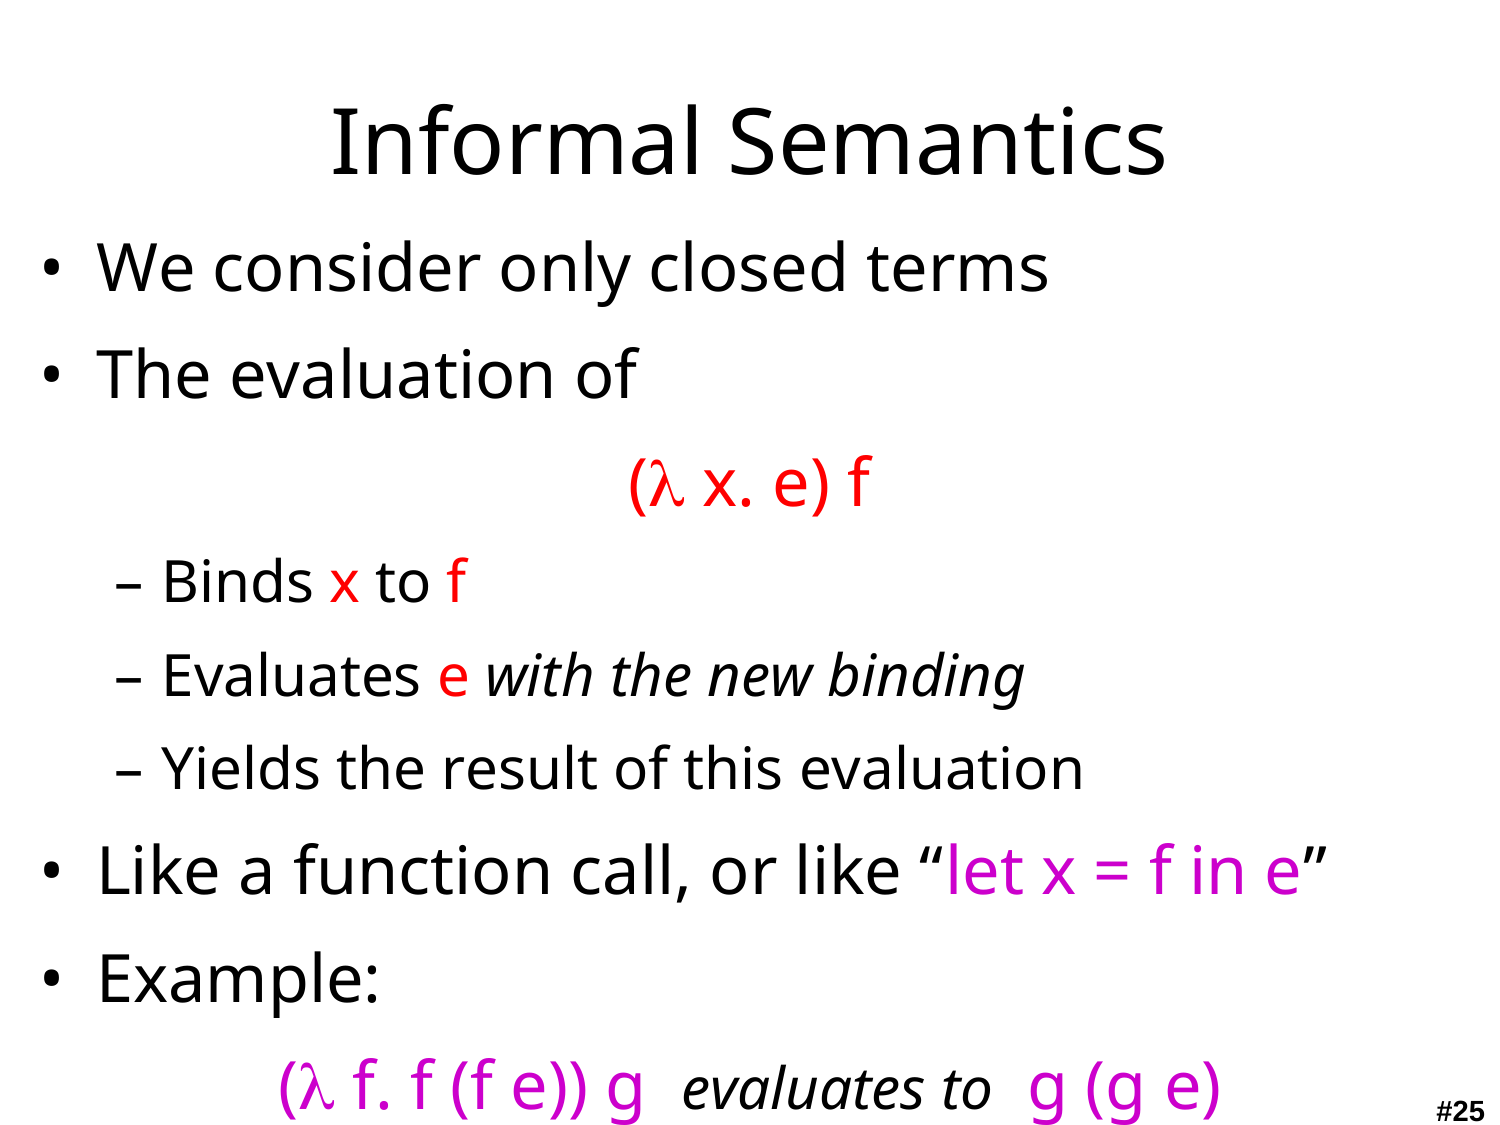

# Informal Semantics
We consider only closed terms
The evaluation of
( x. e) f
Binds x to f
Evaluates e with the new binding
Yields the result of this evaluation
Like a function call, or like “let x = f in e”
Example:
( f. f (f e)) g evaluates to g (g e)
25